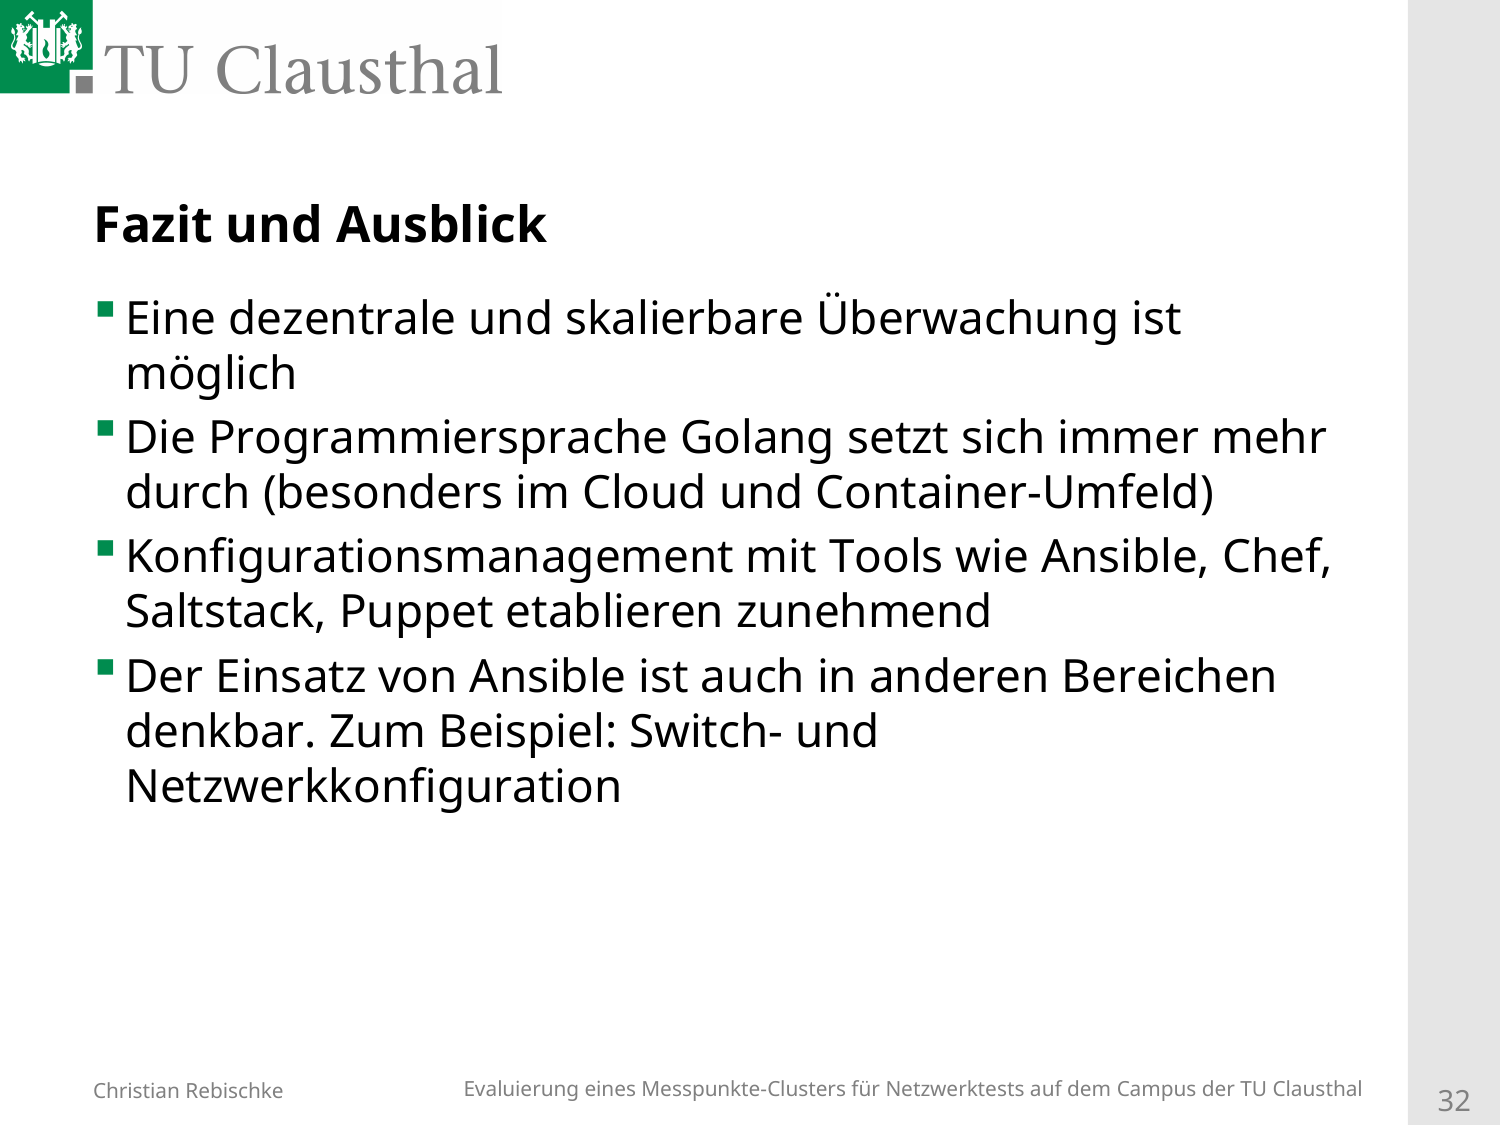

# Fazit und Ausblick
Eine dezentrale und skalierbare Überwachung ist möglich
Die Programmiersprache Golang setzt sich immer mehr durch (besonders im Cloud und Container-Umfeld)
Konfigurationsmanagement mit Tools wie Ansible, Chef, Saltstack, Puppet etablieren zunehmend
Der Einsatz von Ansible ist auch in anderen Bereichen denkbar. Zum Beispiel: Switch- und Netzwerkkonfiguration